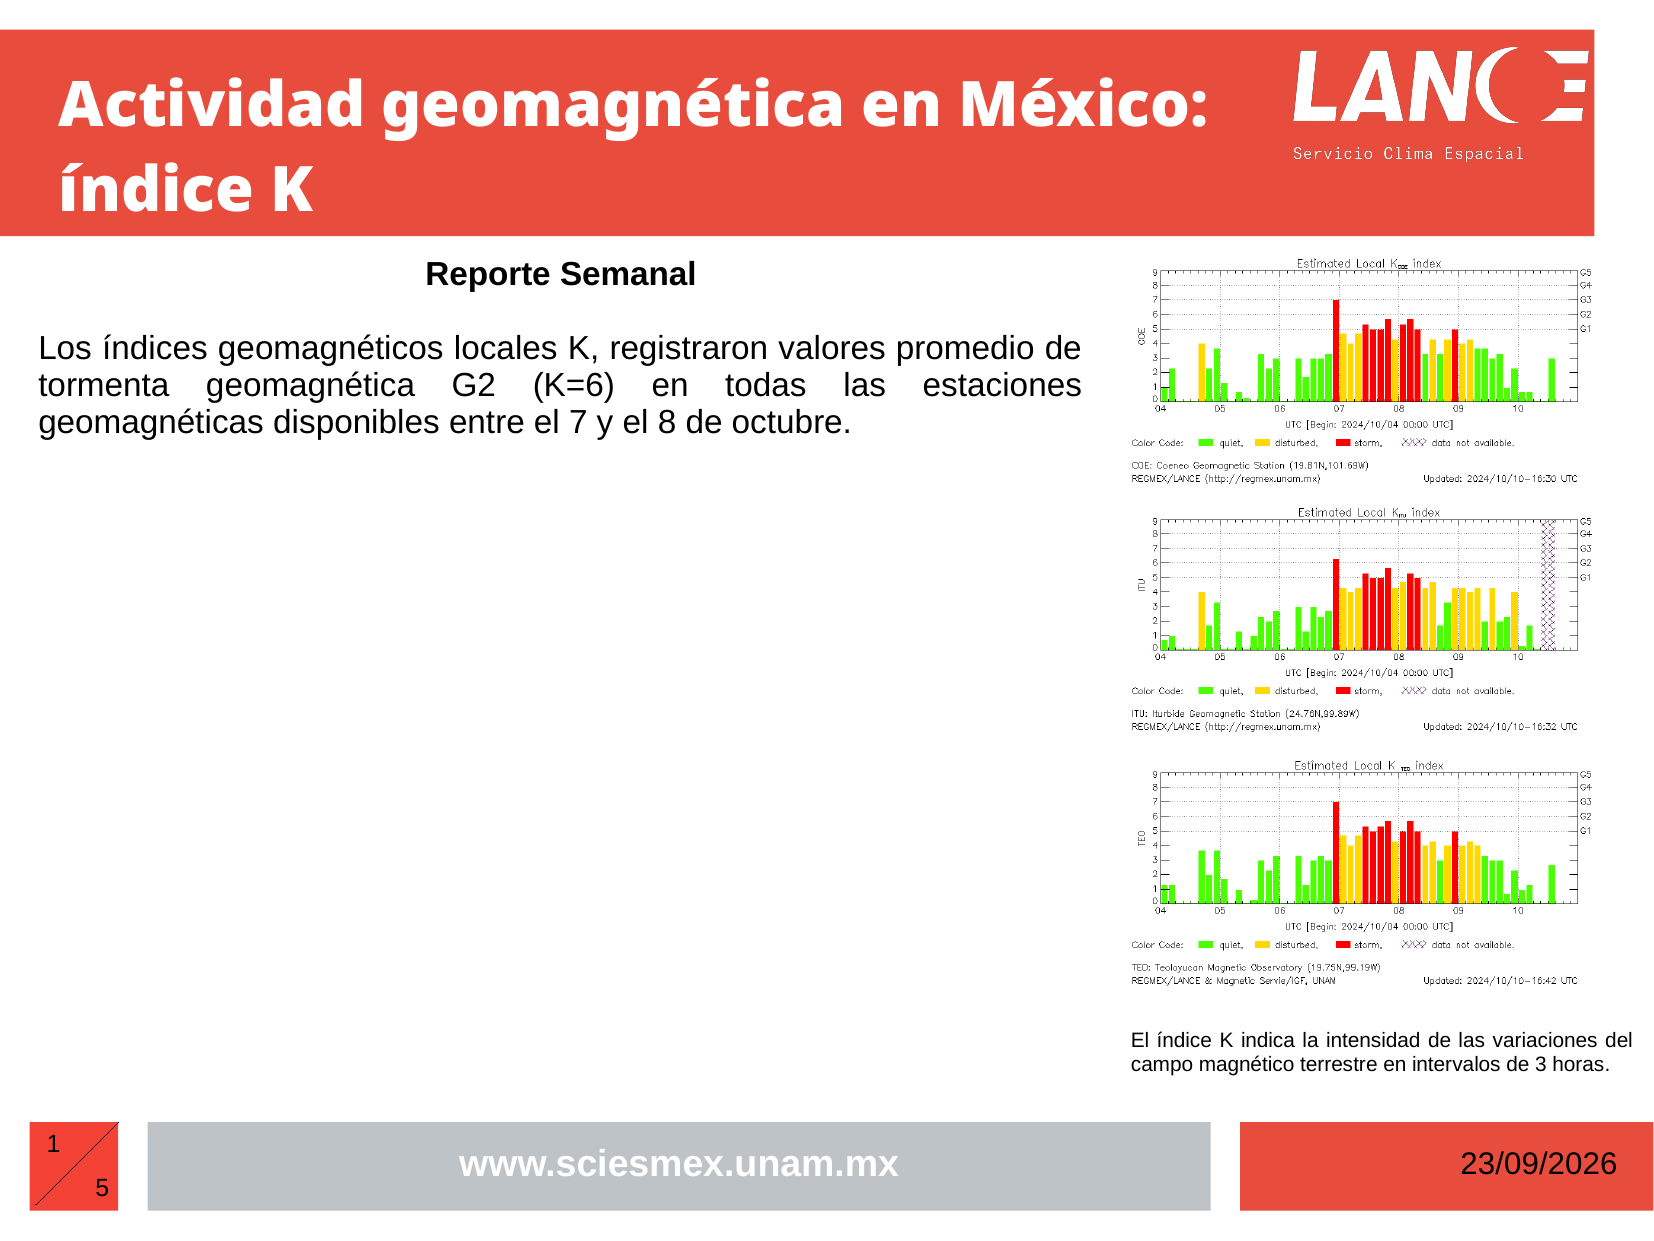

# Actividad geomagnética en México: índice K
Reporte Semanal
Los índices geomagnéticos locales K, registraron valores promedio de tormenta geomagnética G2 (K=6) en todas las estaciones geomagnéticas disponibles entre el 7 y el 8 de octubre.
El índice K indica la intensidad de las variaciones del campo magnético terrestre en intervalos de 3 horas.
www.sciesmex.unam.mx
5